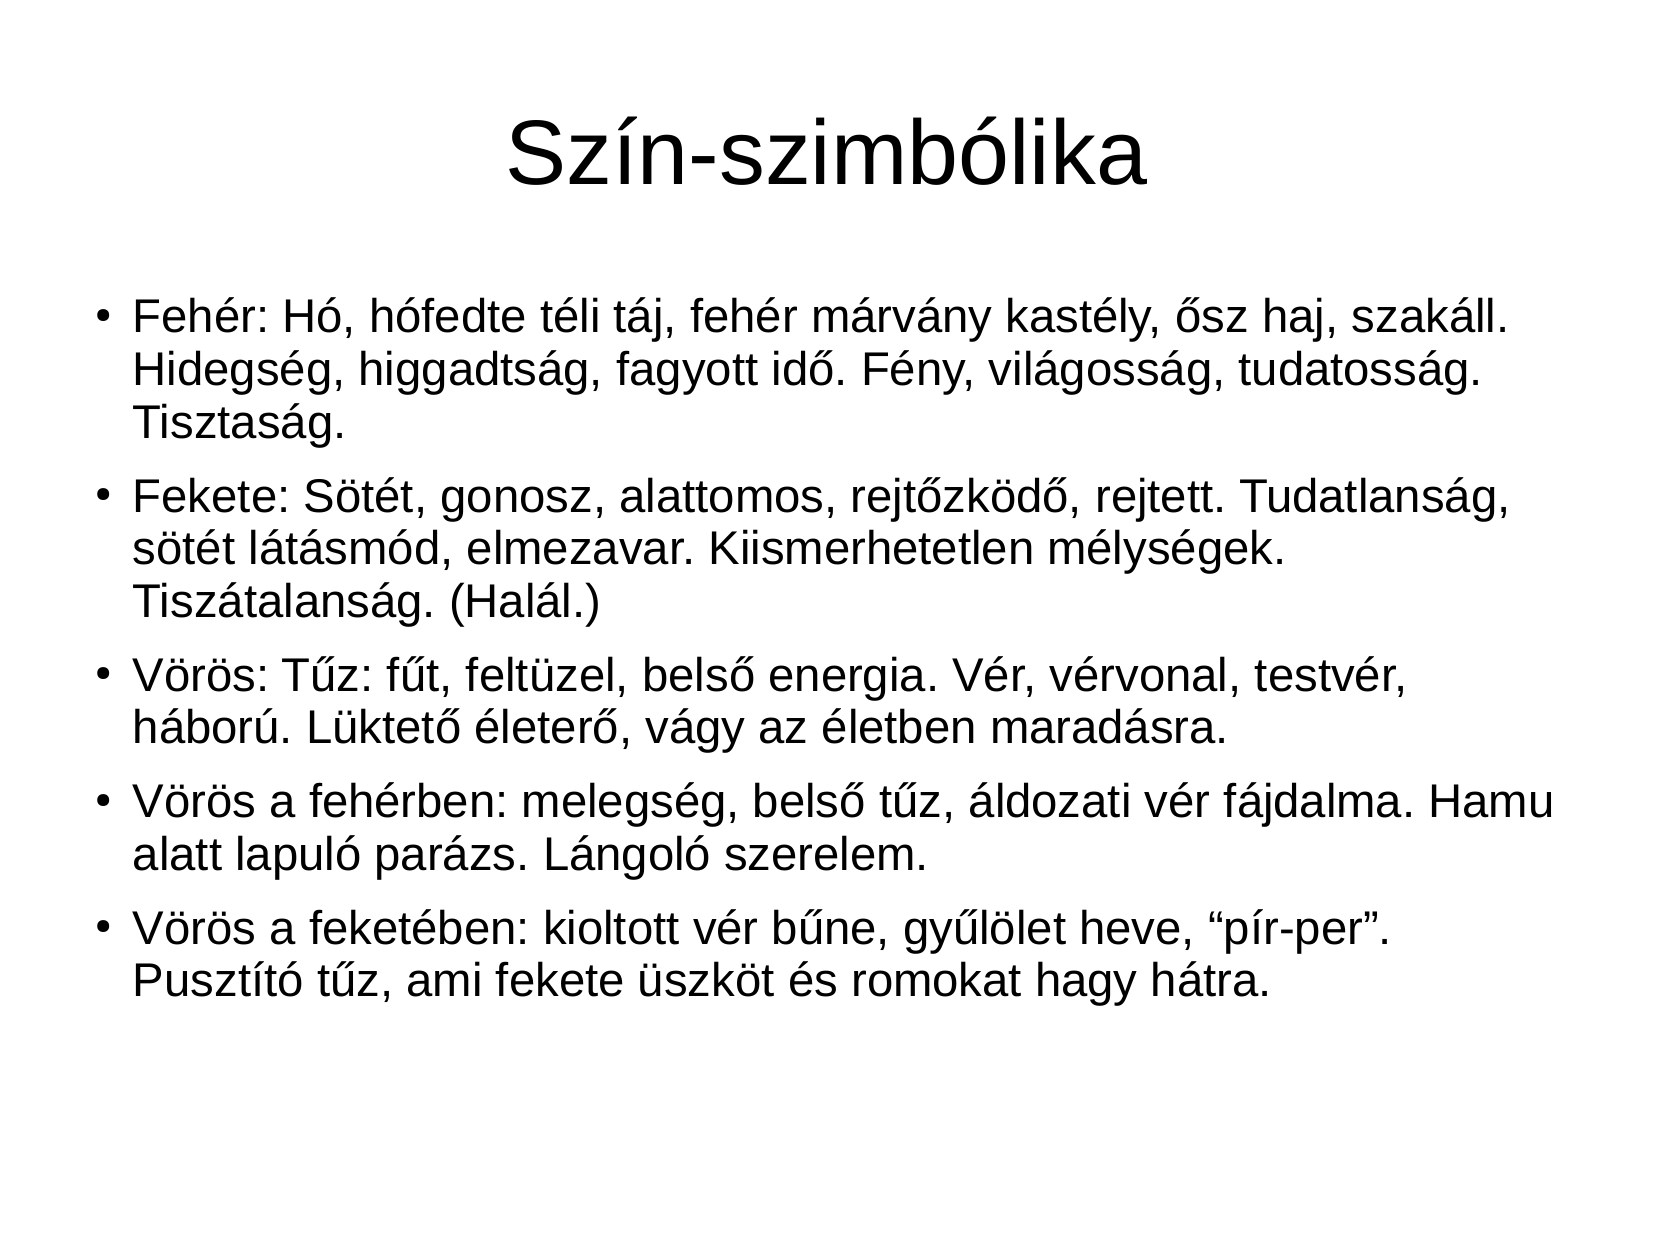

# Szín-szimbólika
Fehér: Hó, hófedte téli táj, fehér márvány kastély, ősz haj, szakáll. Hidegség, higgadtság, fagyott idő. Fény, világosság, tudatosság. Tisztaság.
Fekete: Sötét, gonosz, alattomos, rejtőzködő, rejtett. Tudatlanság, sötét látásmód, elmezavar. Kiismerhetetlen mélységek. Tiszátalanság. (Halál.)
Vörös: Tűz: fűt, feltüzel, belső energia. Vér, vérvonal, testvér, háború. Lüktető életerő, vágy az életben maradásra.
Vörös a fehérben: melegség, belső tűz, áldozati vér fájdalma. Hamu alatt lapuló parázs. Lángoló szerelem.
Vörös a feketében: kioltott vér bűne, gyűlölet heve, “pír-per”. Pusztító tűz, ami fekete üszköt és romokat hagy hátra.